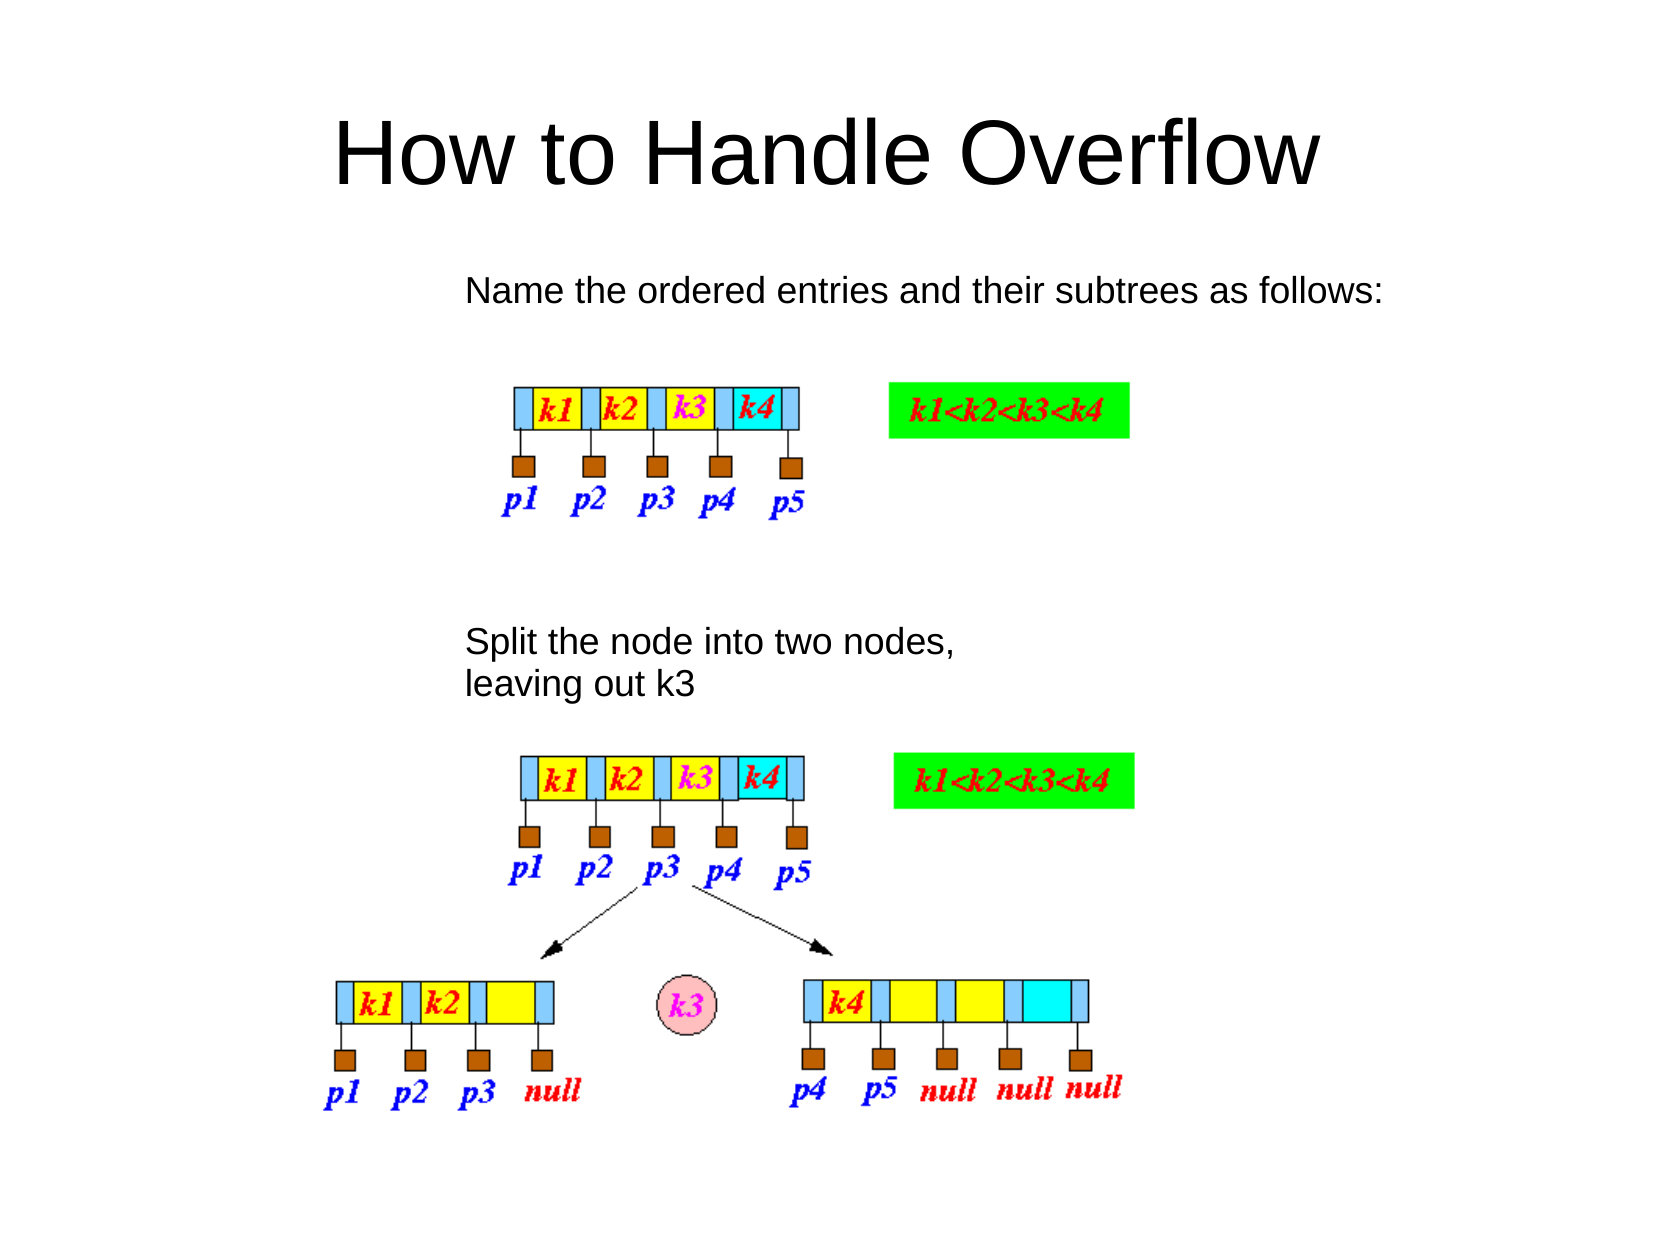

# How to Handle Overflow
Name the ordered entries and their subtrees as follows:
Split the node into two nodes, leaving out k3